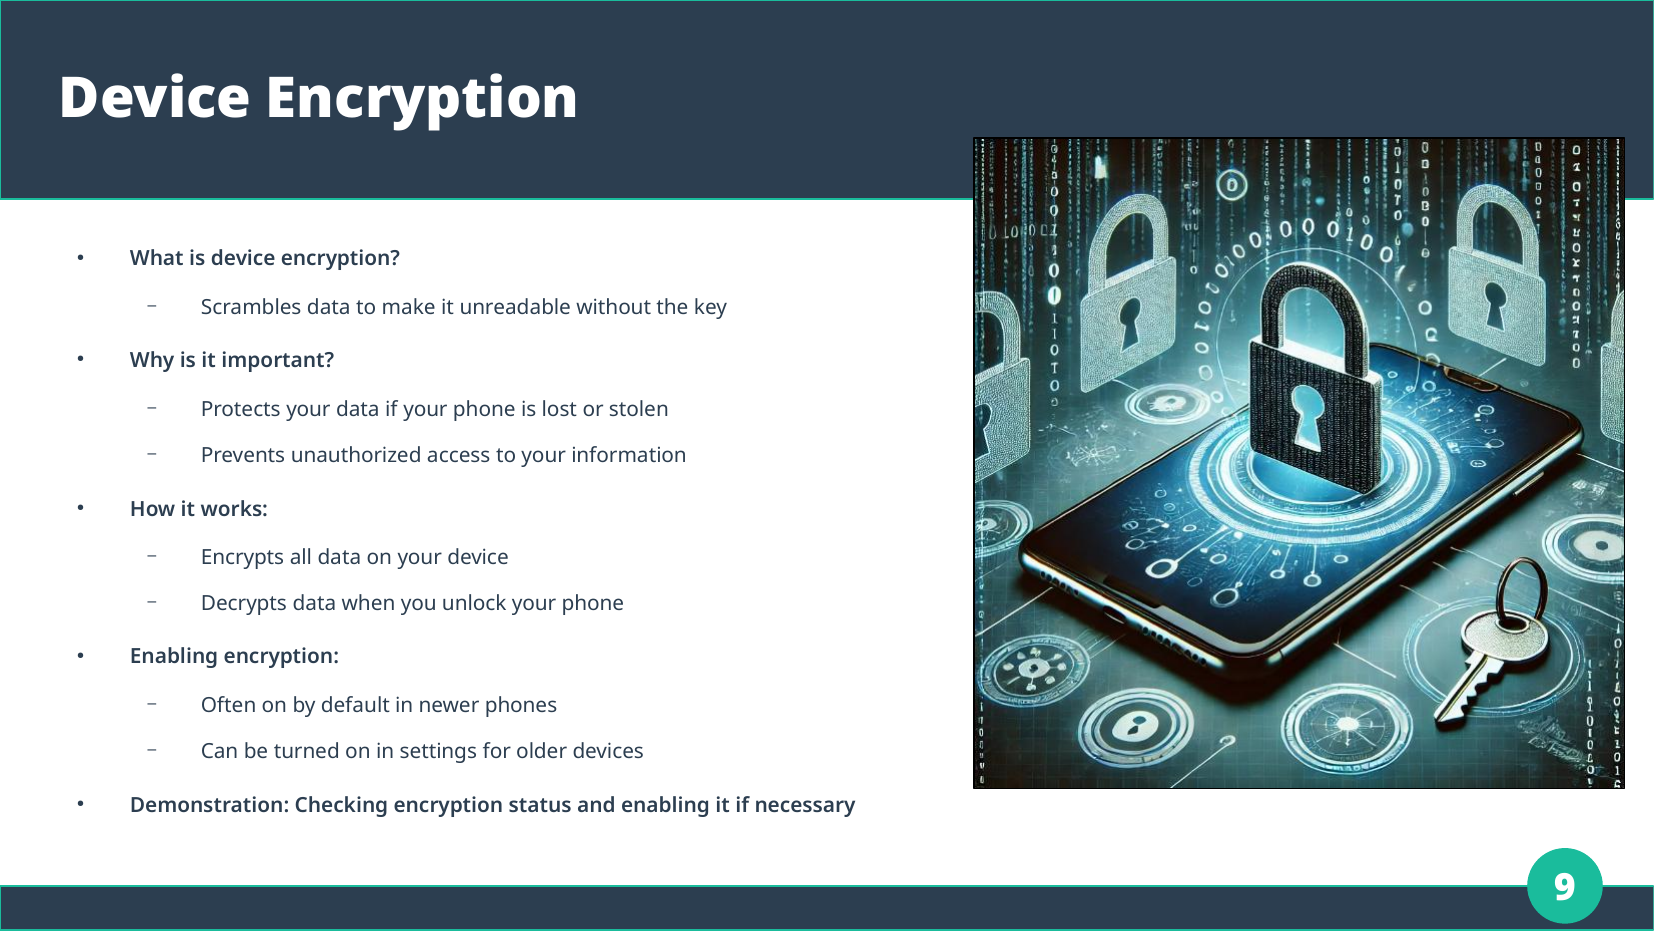

# Device Encryption
What is device encryption?
Scrambles data to make it unreadable without the key
Why is it important?
Protects your data if your phone is lost or stolen
Prevents unauthorized access to your information
How it works:
Encrypts all data on your device
Decrypts data when you unlock your phone
Enabling encryption:
Often on by default in newer phones
Can be turned on in settings for older devices
Demonstration: Checking encryption status and enabling it if necessary
9